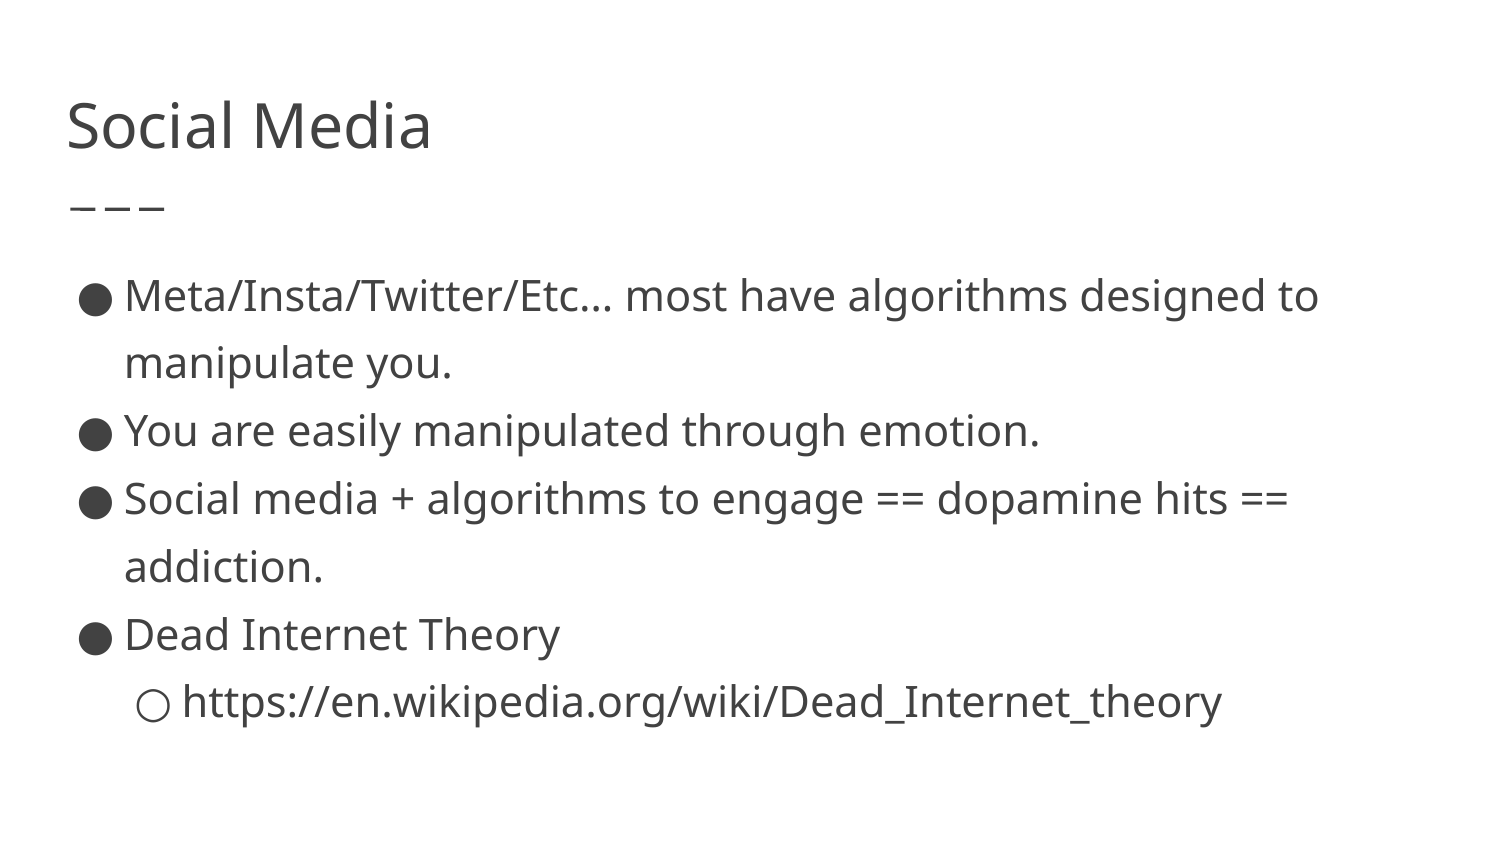

# Social Media
Meta/Insta/Twitter/Etc… most have algorithms designed to manipulate you.
You are easily manipulated through emotion.
Social media + algorithms to engage == dopamine hits == addiction.
Dead Internet Theory
https://en.wikipedia.org/wiki/Dead_Internet_theory